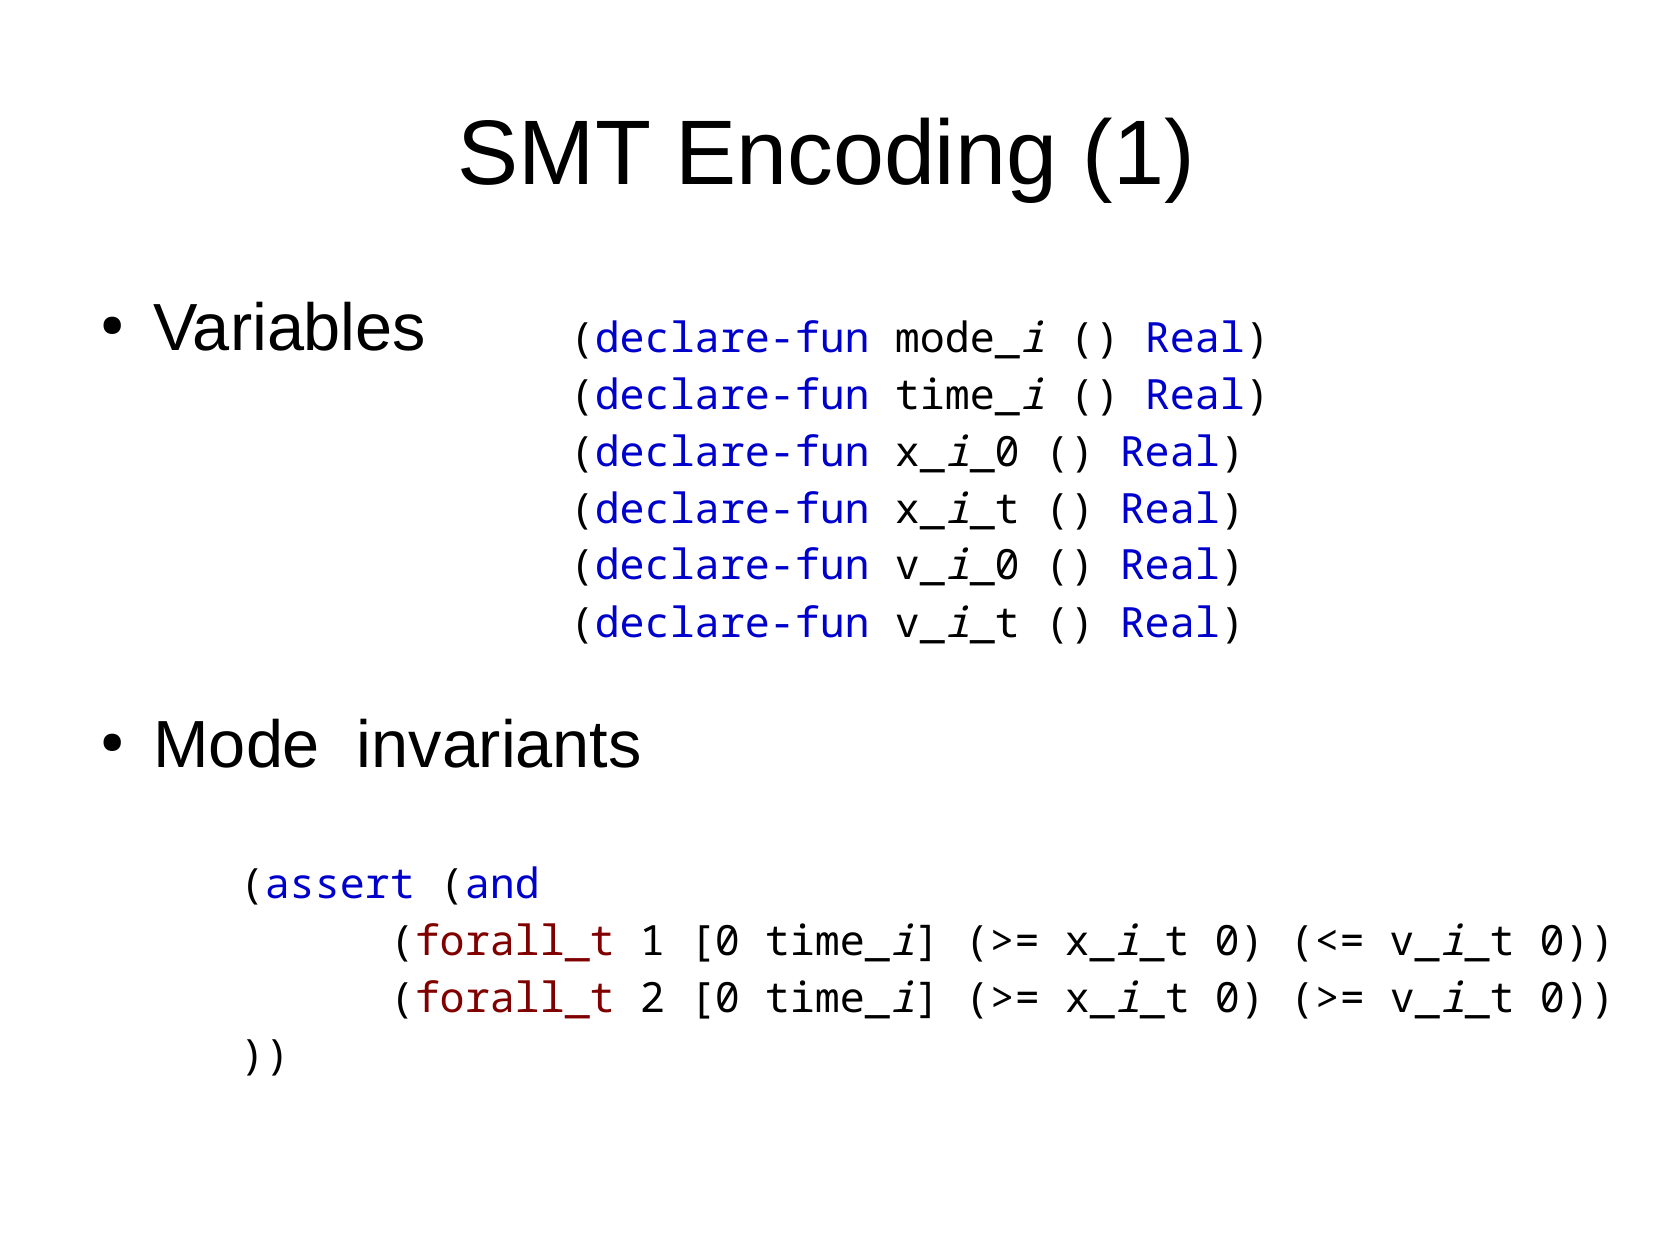

# SMT Encoding (1)
Variables
Mode invariants
(declare-fun mode_i () Real)
(declare-fun time_i () Real)
(declare-fun x_i_0 () Real)
(declare-fun x_i_t () Real)
(declare-fun v_i_0 () Real)
(declare-fun v_i_t () Real)
(assert (and
		(forall_t 1 [0 time_i] (>= x_i_t 0) (<= v_i_t 0))
		(forall_t 2 [0 time_i] (>= x_i_t 0) (>= v_i_t 0))
))